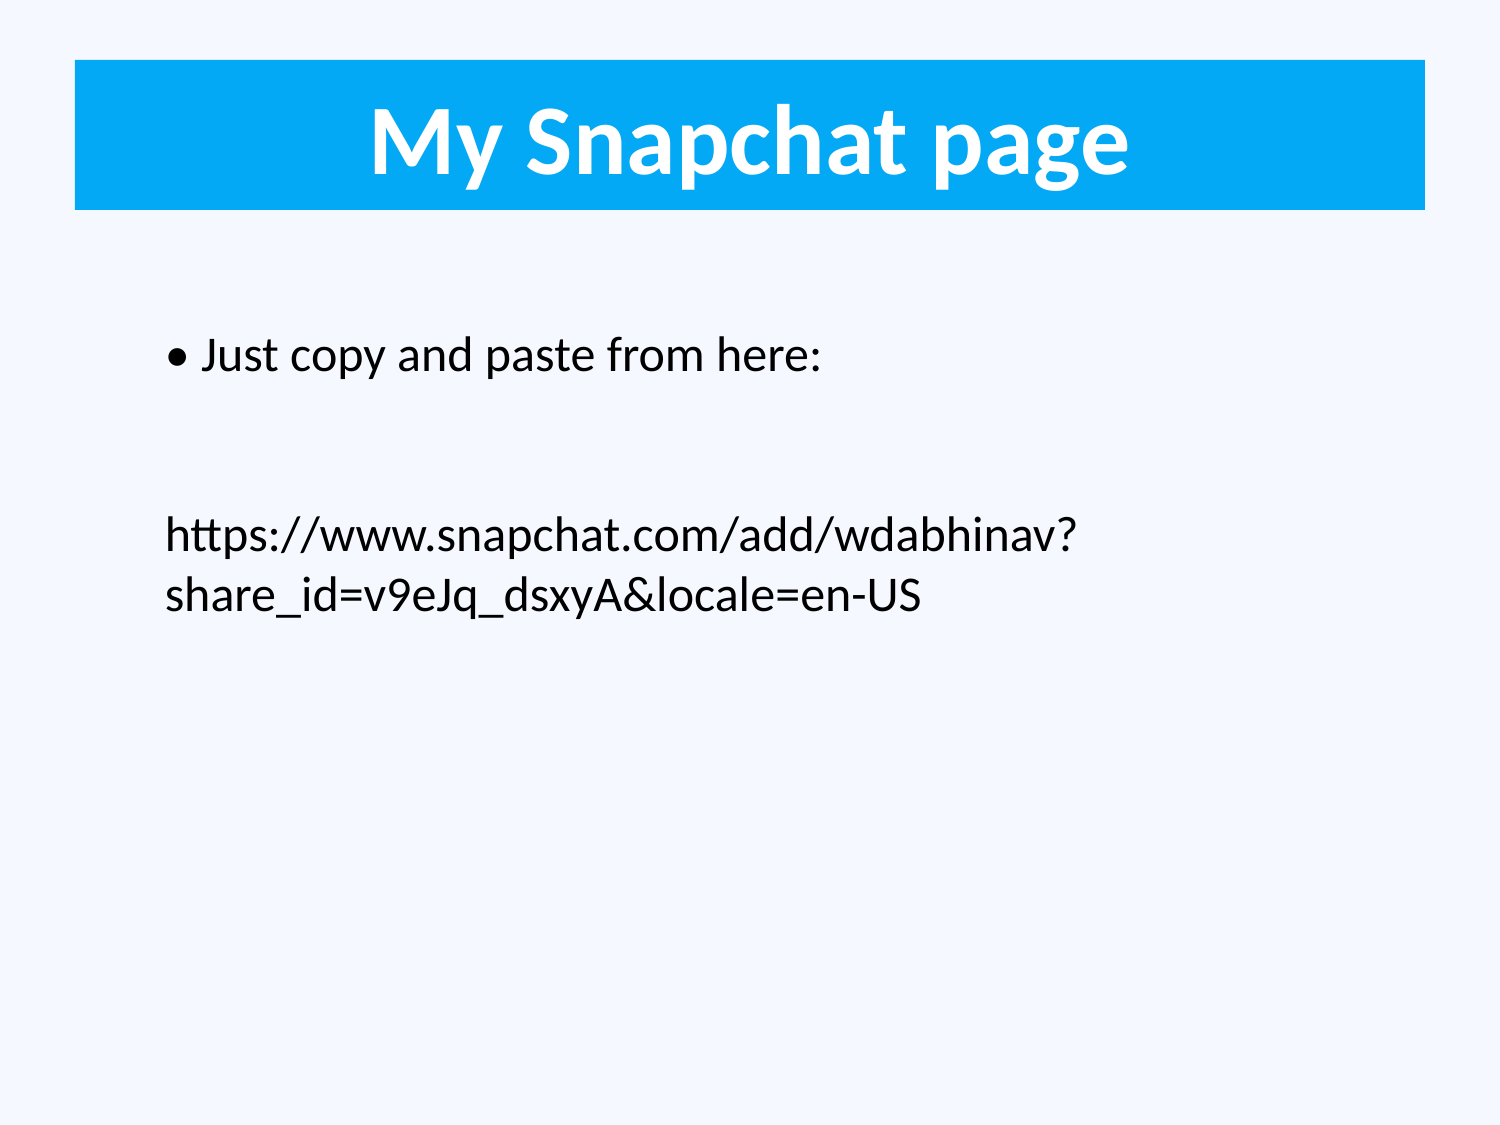

My Snapchat page
• Just copy and paste from here:
https://www.snapchat.com/add/wdabhinav?share_id=v9eJq_dsxyA&locale=en-US